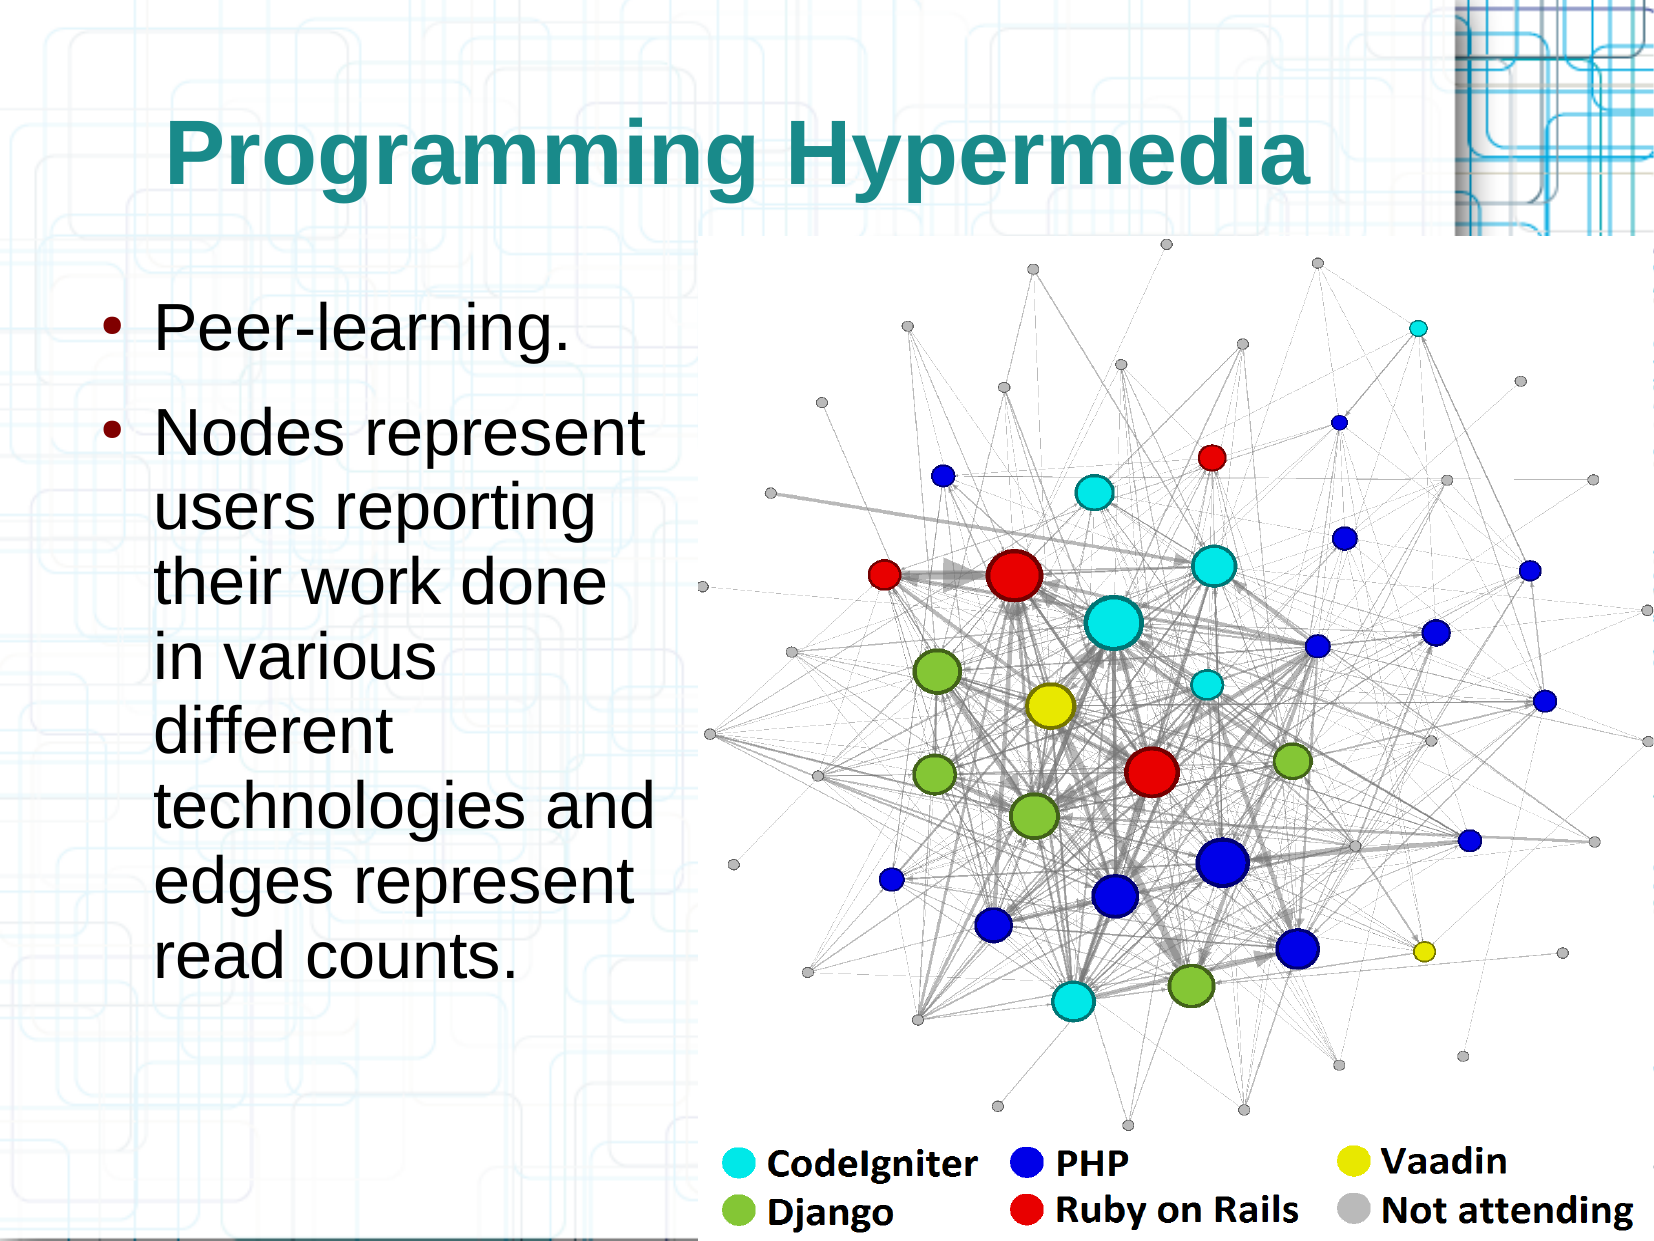

# Programming Hypermedia
Peer-learning.
Nodes represent users reporting their work done in various different technologies and edges represent read counts.